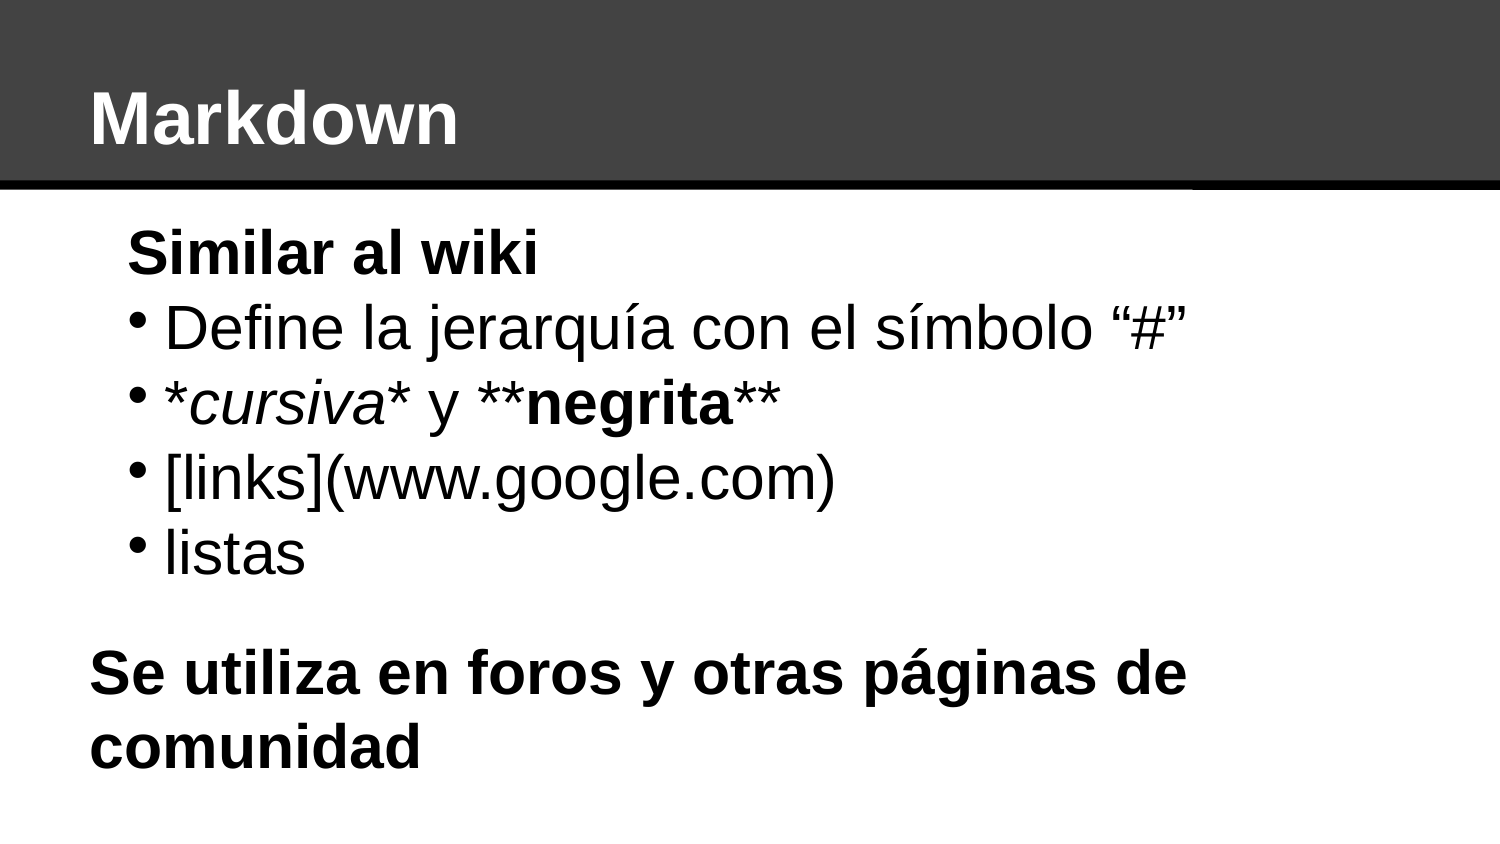

Markdown
Similar al wiki
Define la jerarquía con el símbolo “#”
*cursiva* y **negrita**
[links](www.google.com)
listas
Se utiliza en foros y otras páginas de comunidad